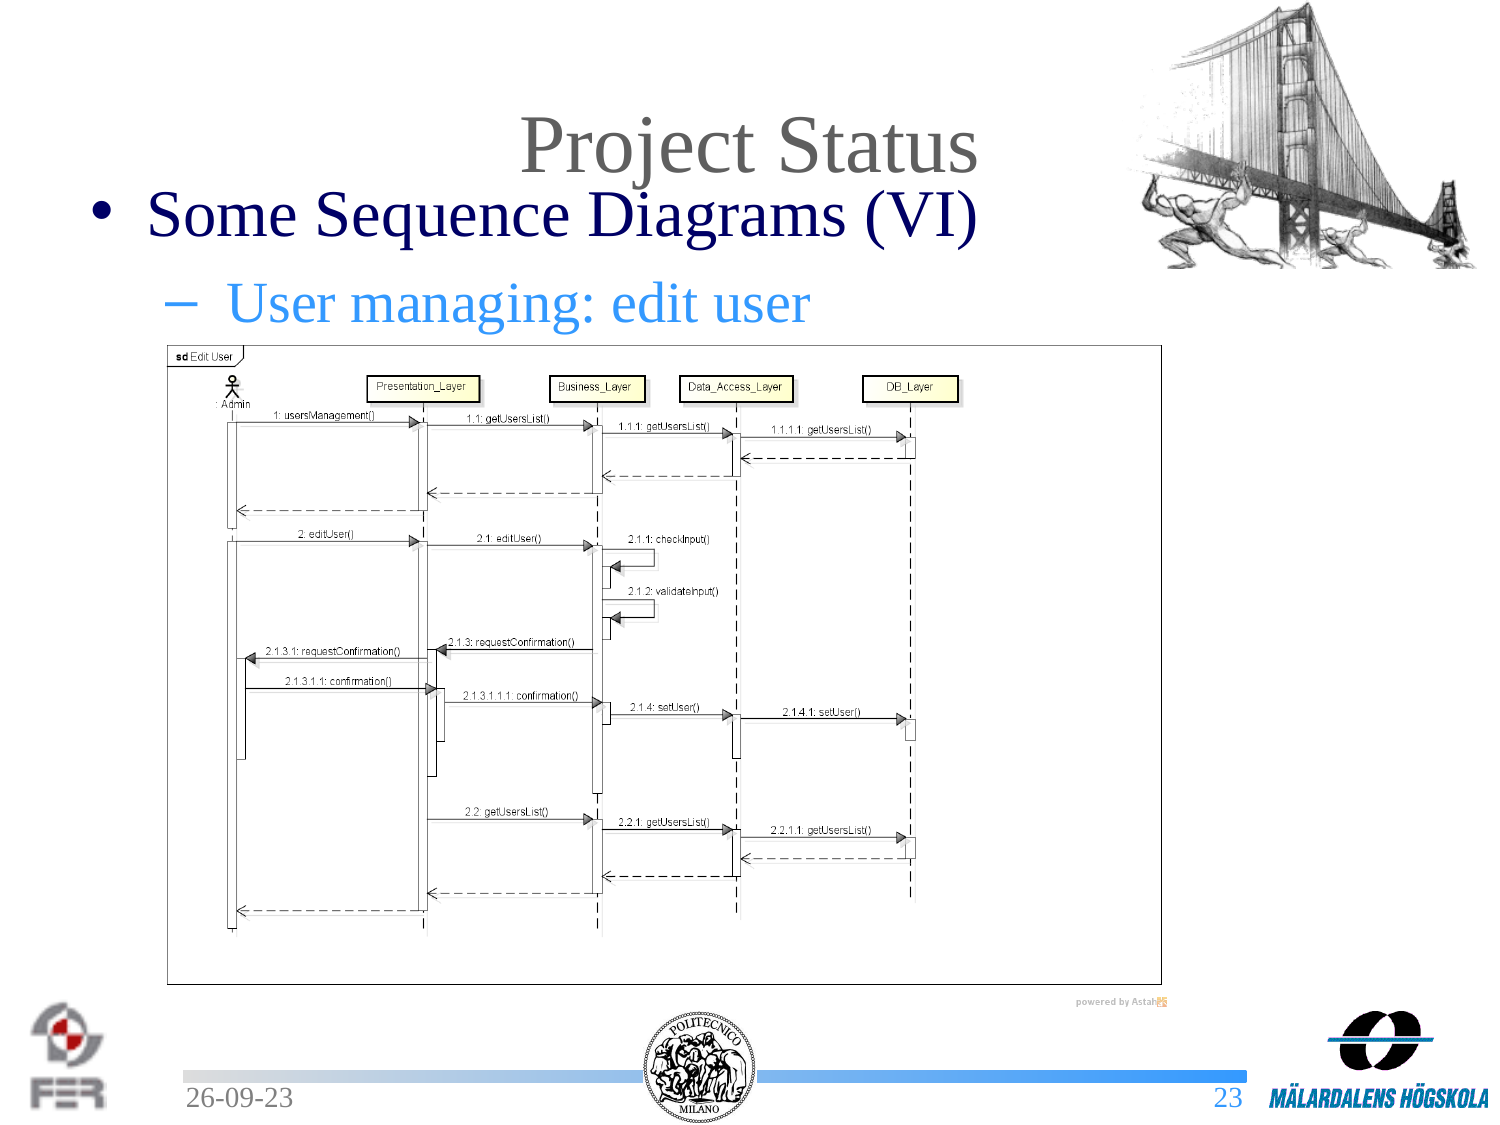

# Project Status
Some Sequence Diagrams (VI)
 User managing: edit user
26-08-21